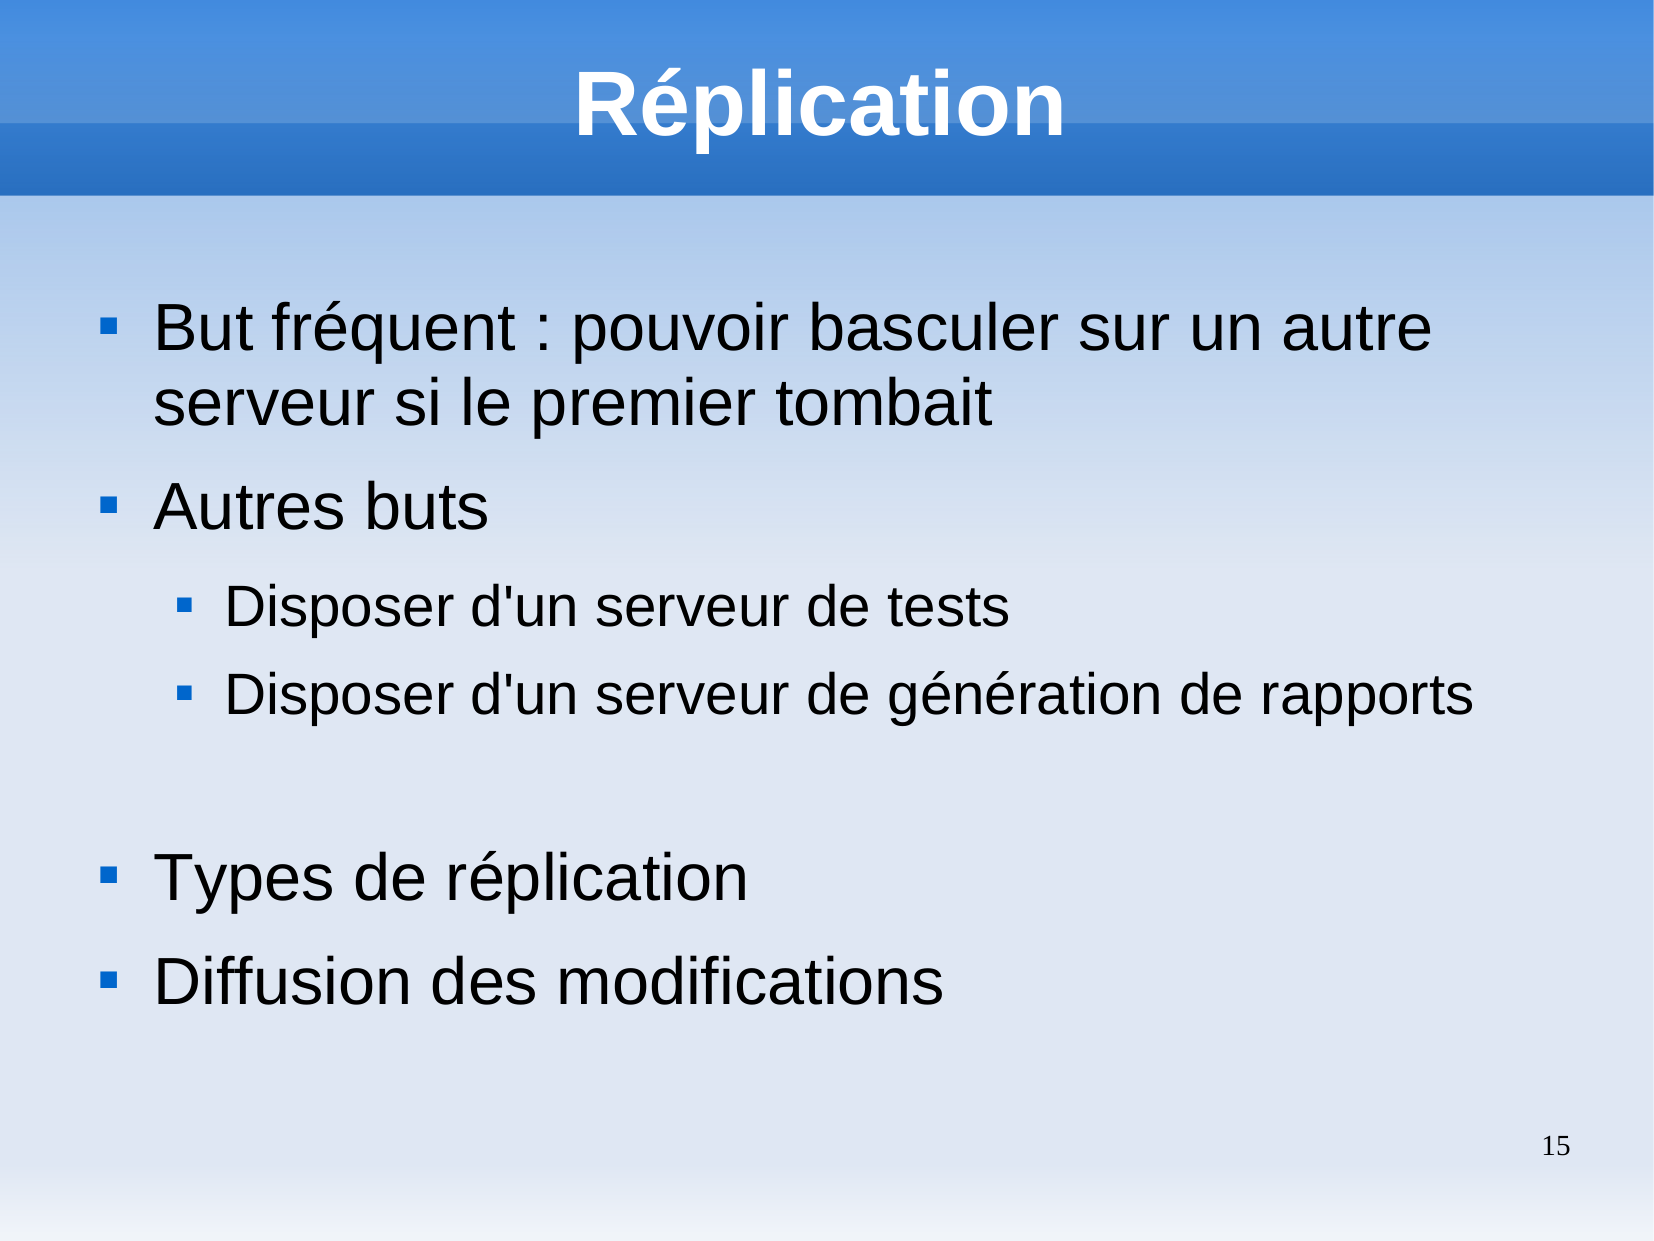

# Réplication
But fréquent : pouvoir basculer sur un autre serveur si le premier tombait
Autres buts
Disposer d'un serveur de tests
Disposer d'un serveur de génération de rapports
Types de réplication
Diffusion des modifications
15